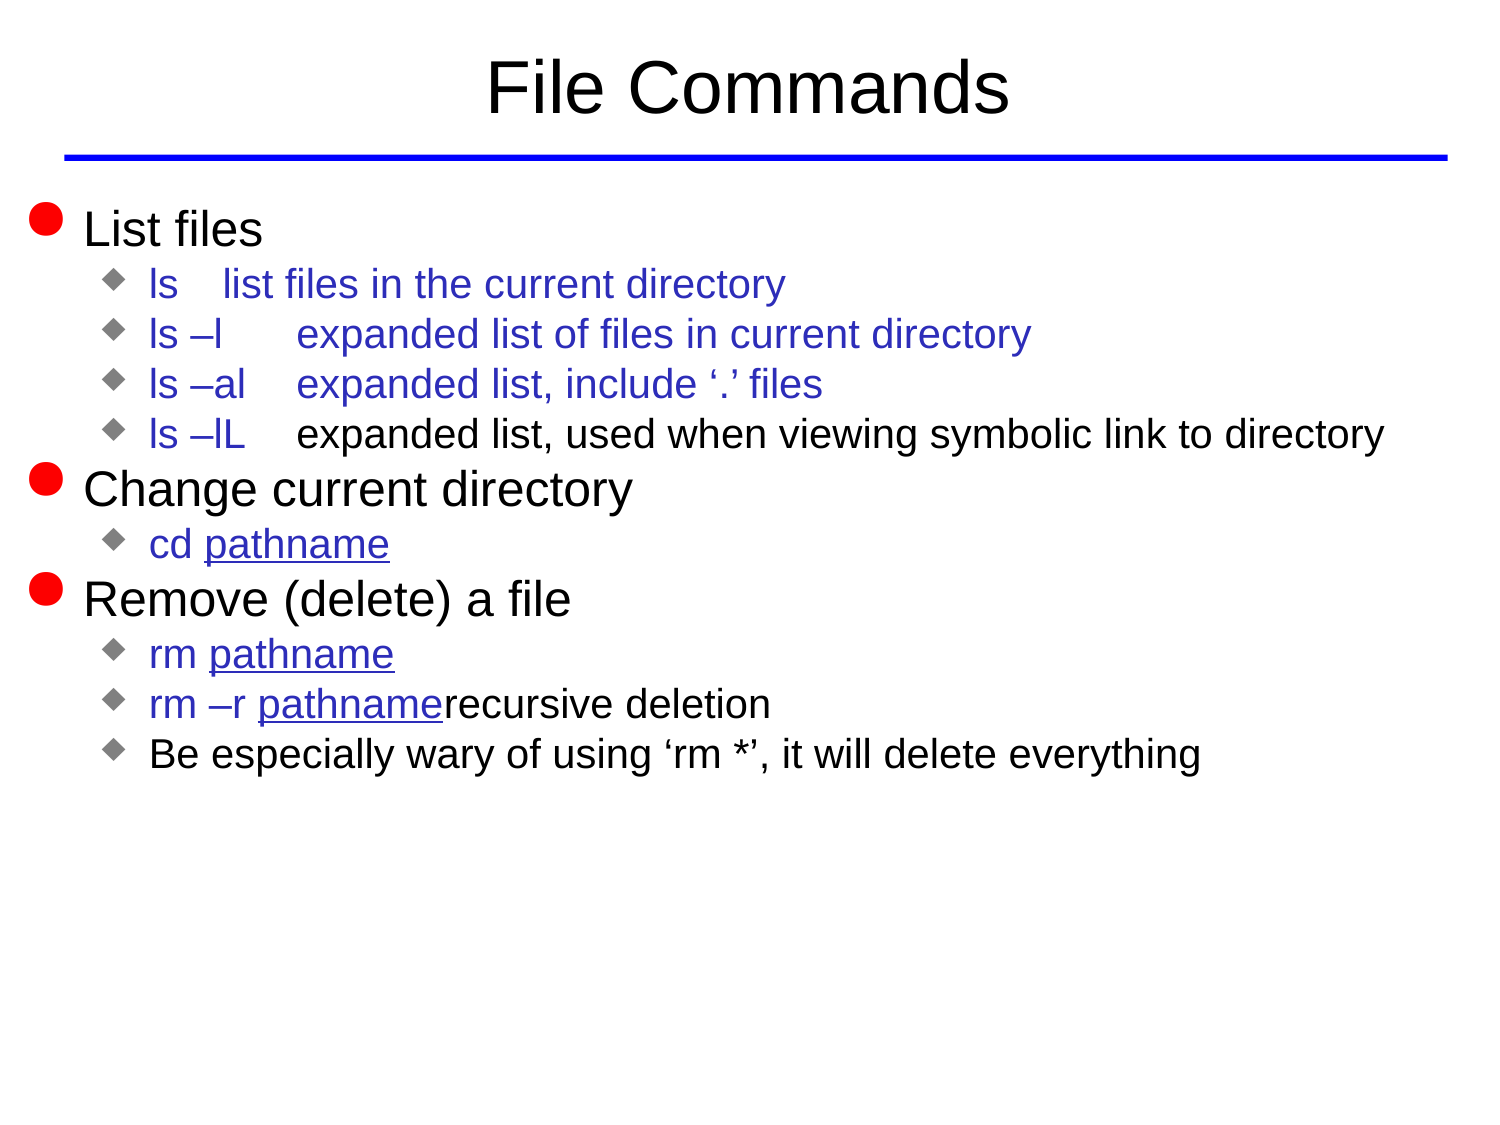

# File Commands
List files
ls	list files in the current directory
ls –l	expanded list of files in current directory
ls –al	expanded list, include ‘.’ files
ls –lL	expanded list, used when viewing symbolic link to directory
Change current directory
cd pathname
Remove (delete) a file
rm pathname
rm –r pathname	recursive deletion
Be especially wary of using ‘rm *’, it will delete everything